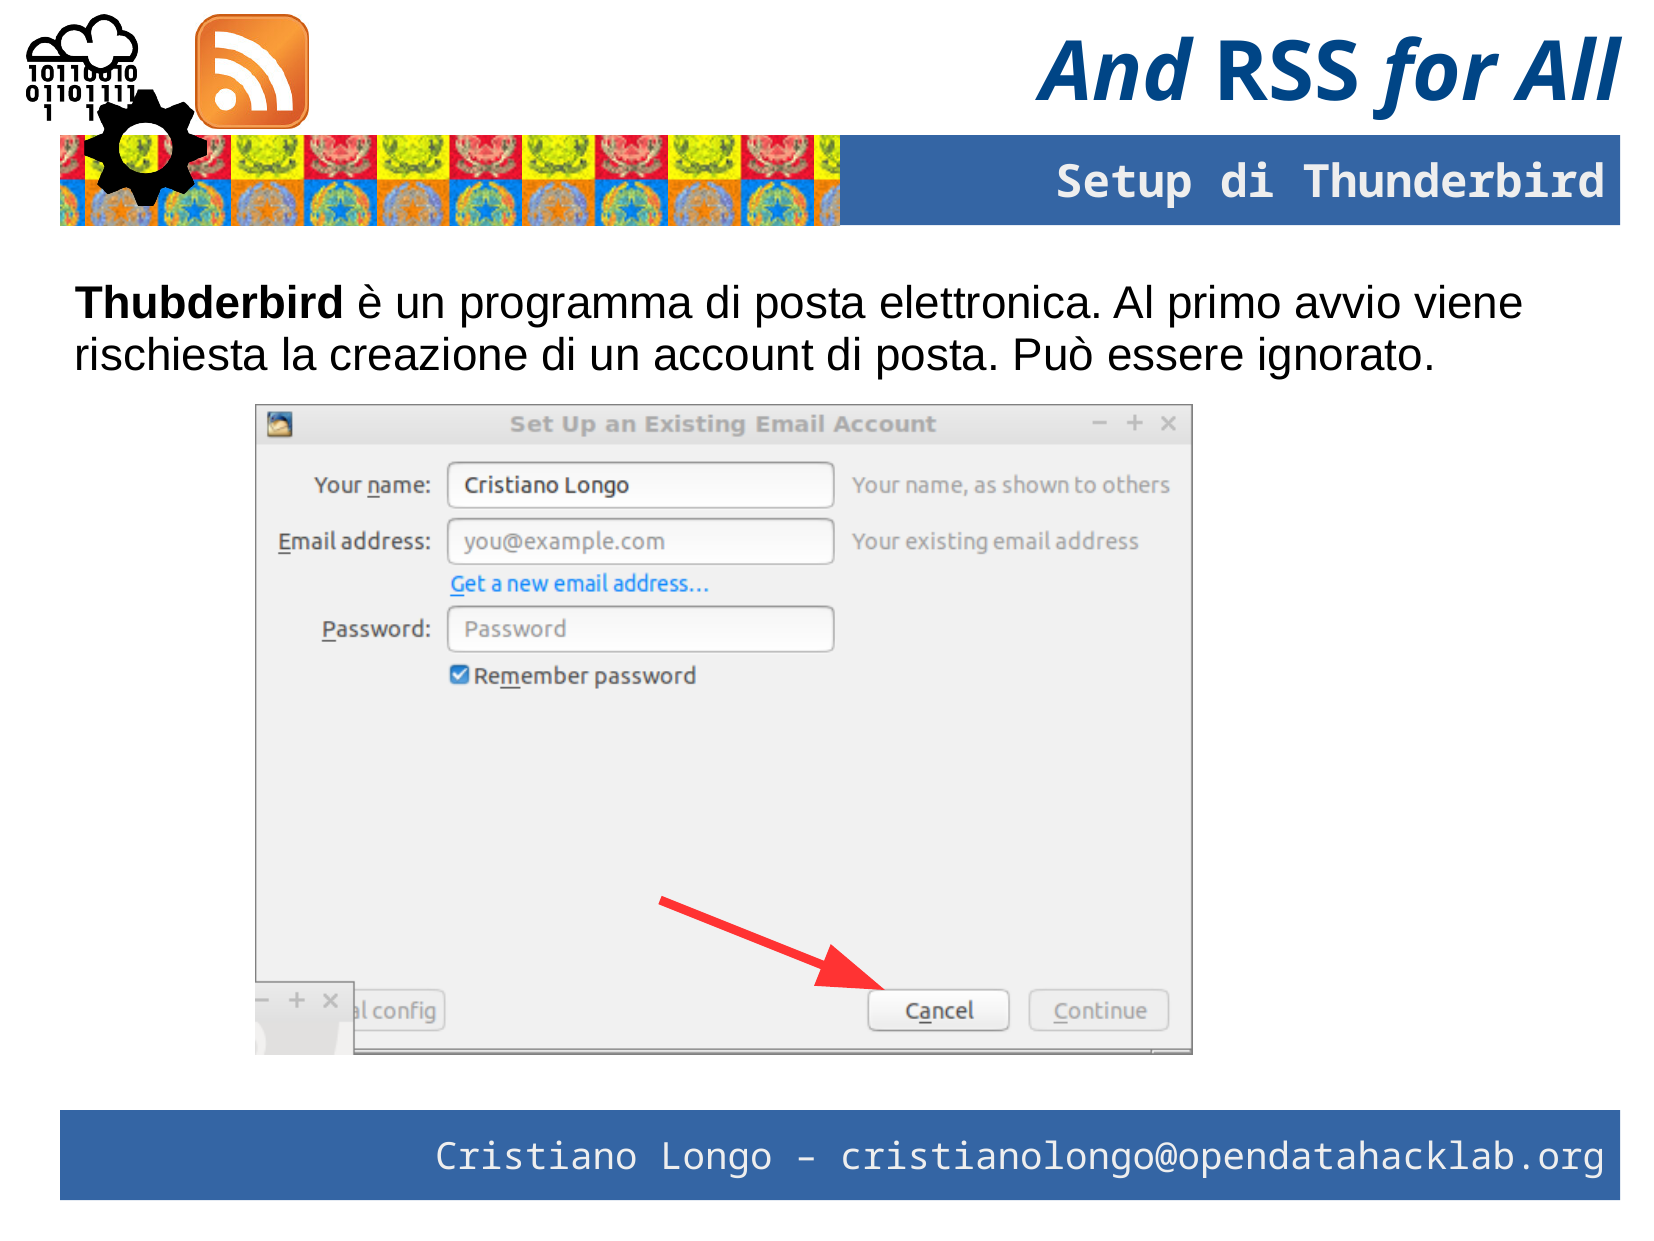

And RSS for All
Setup di Thunderbird
Thubderbird è un programma di posta elettronica. Al primo avvio viene rischiesta la creazione di un account di posta. Può essere ignorato.
Cristiano Longo – cristianolongo@opendatahacklab.org